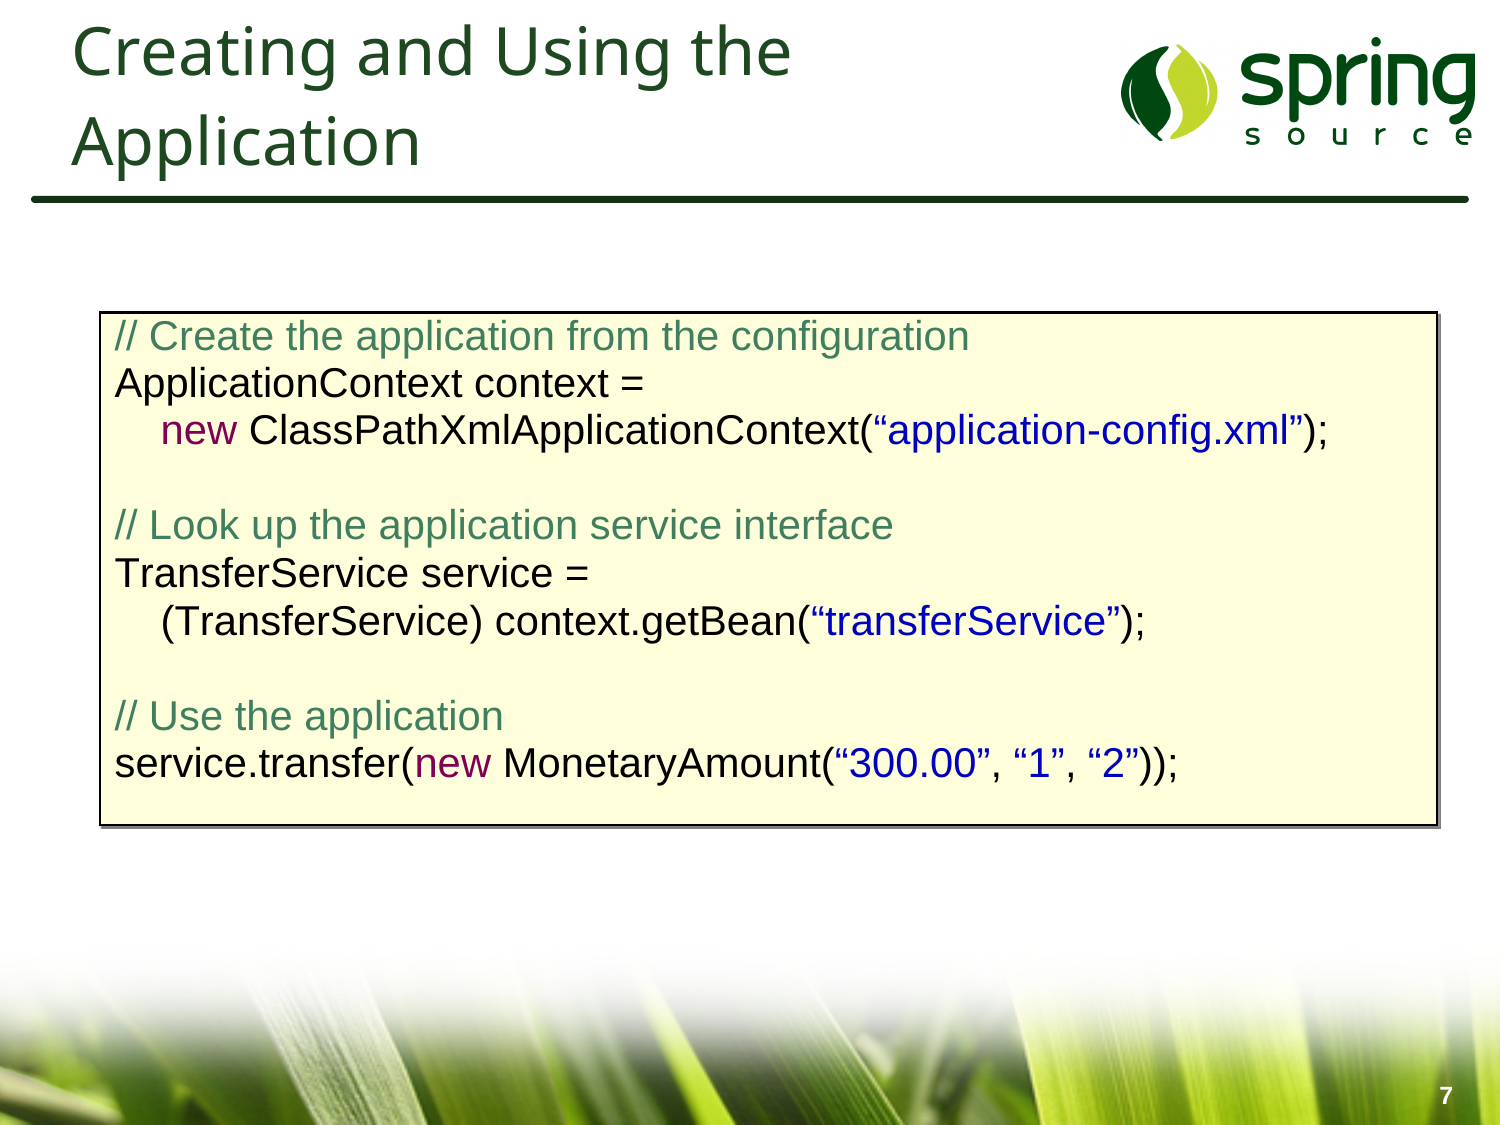

# Creating and Using the Application
// Create the application from the configuration
ApplicationContext context =
 new ClassPathXmlApplicationContext(“application-config.xml”);
// Look up the application service interface
TransferService service =
 (TransferService) context.getBean(“transferService”);
// Use the application
service.transfer(new MonetaryAmount(“300.00”, “1”, “2”));